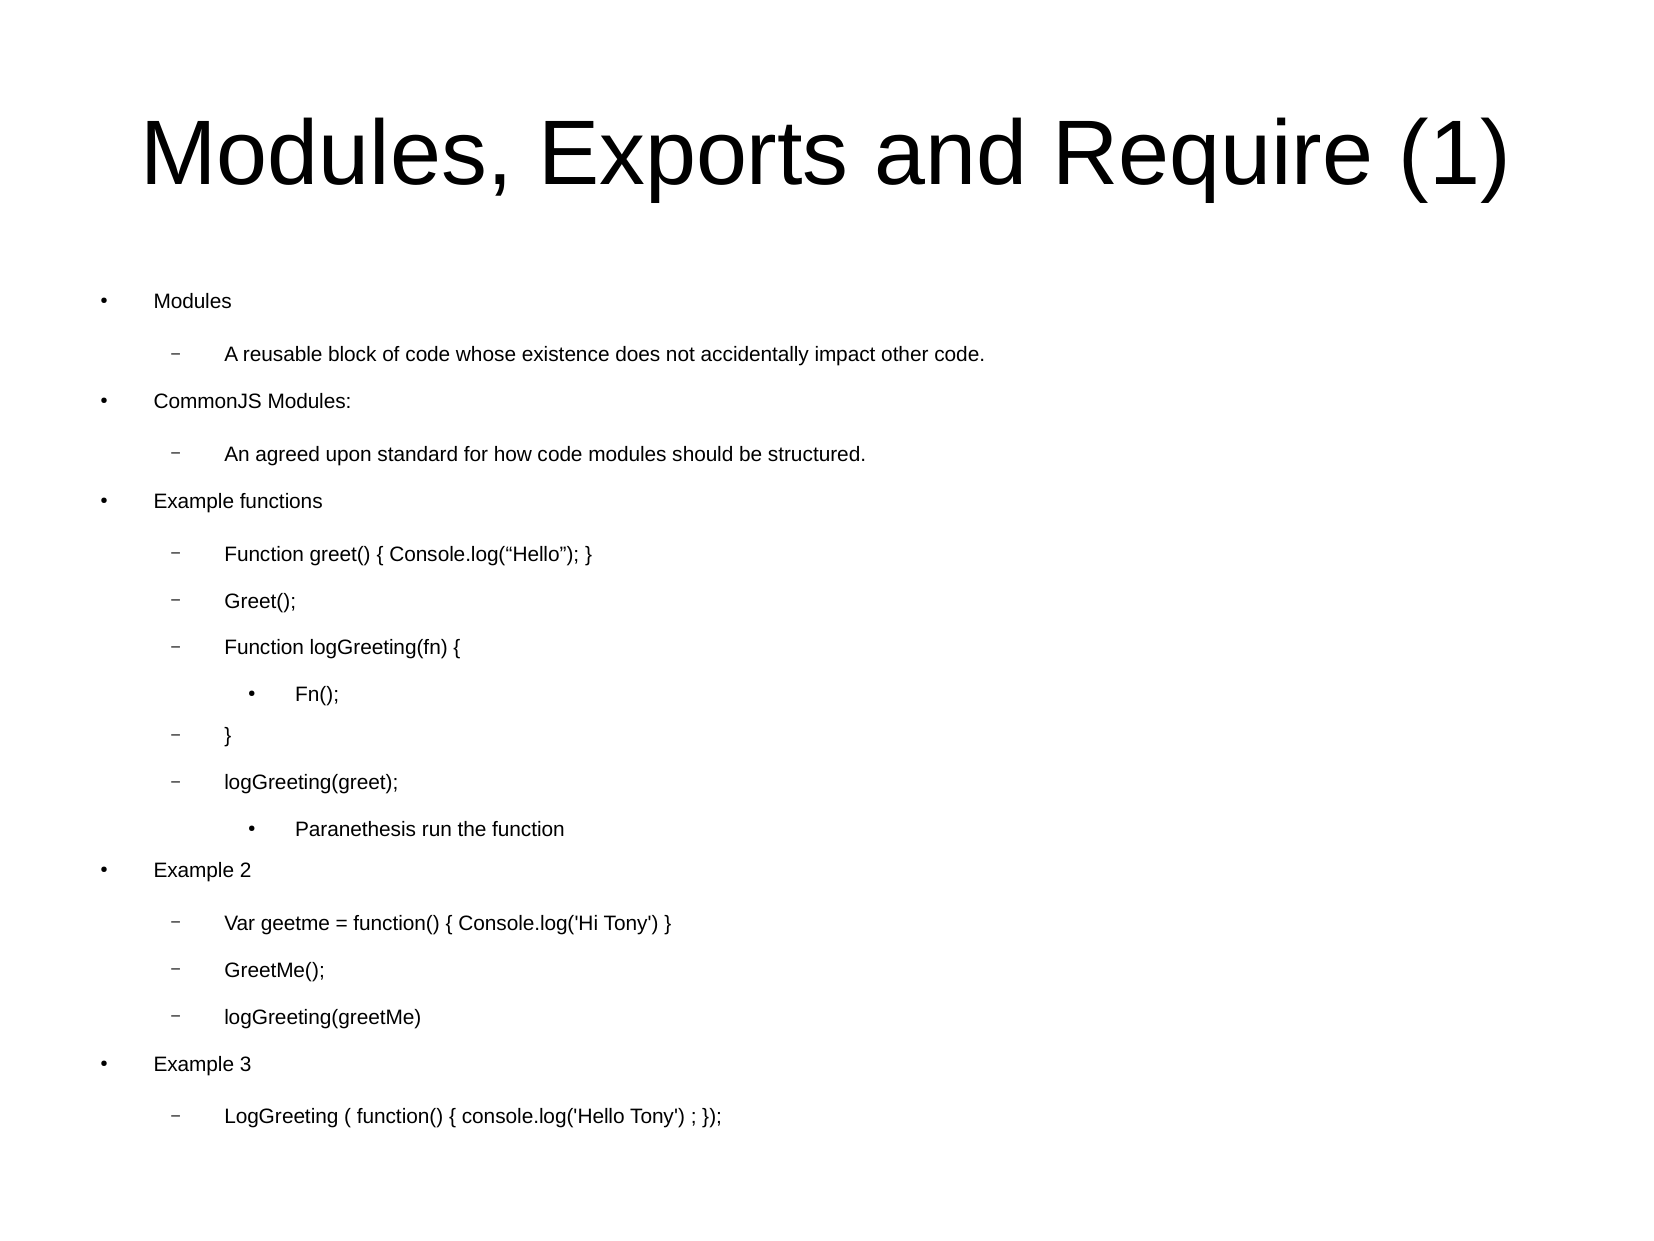

# Modules, Exports and Require (1)
Modules
A reusable block of code whose existence does not accidentally impact other code.
CommonJS Modules:
An agreed upon standard for how code modules should be structured.
Example functions
Function greet() { Console.log(“Hello”); }
Greet();
Function logGreeting(fn) {
Fn();
}
logGreeting(greet);
Paranethesis run the function
Example 2
Var geetme = function() { Console.log('Hi Tony') }
GreetMe();
logGreeting(greetMe)
Example 3
LogGreeting ( function() { console.log('Hello Tony') ; });